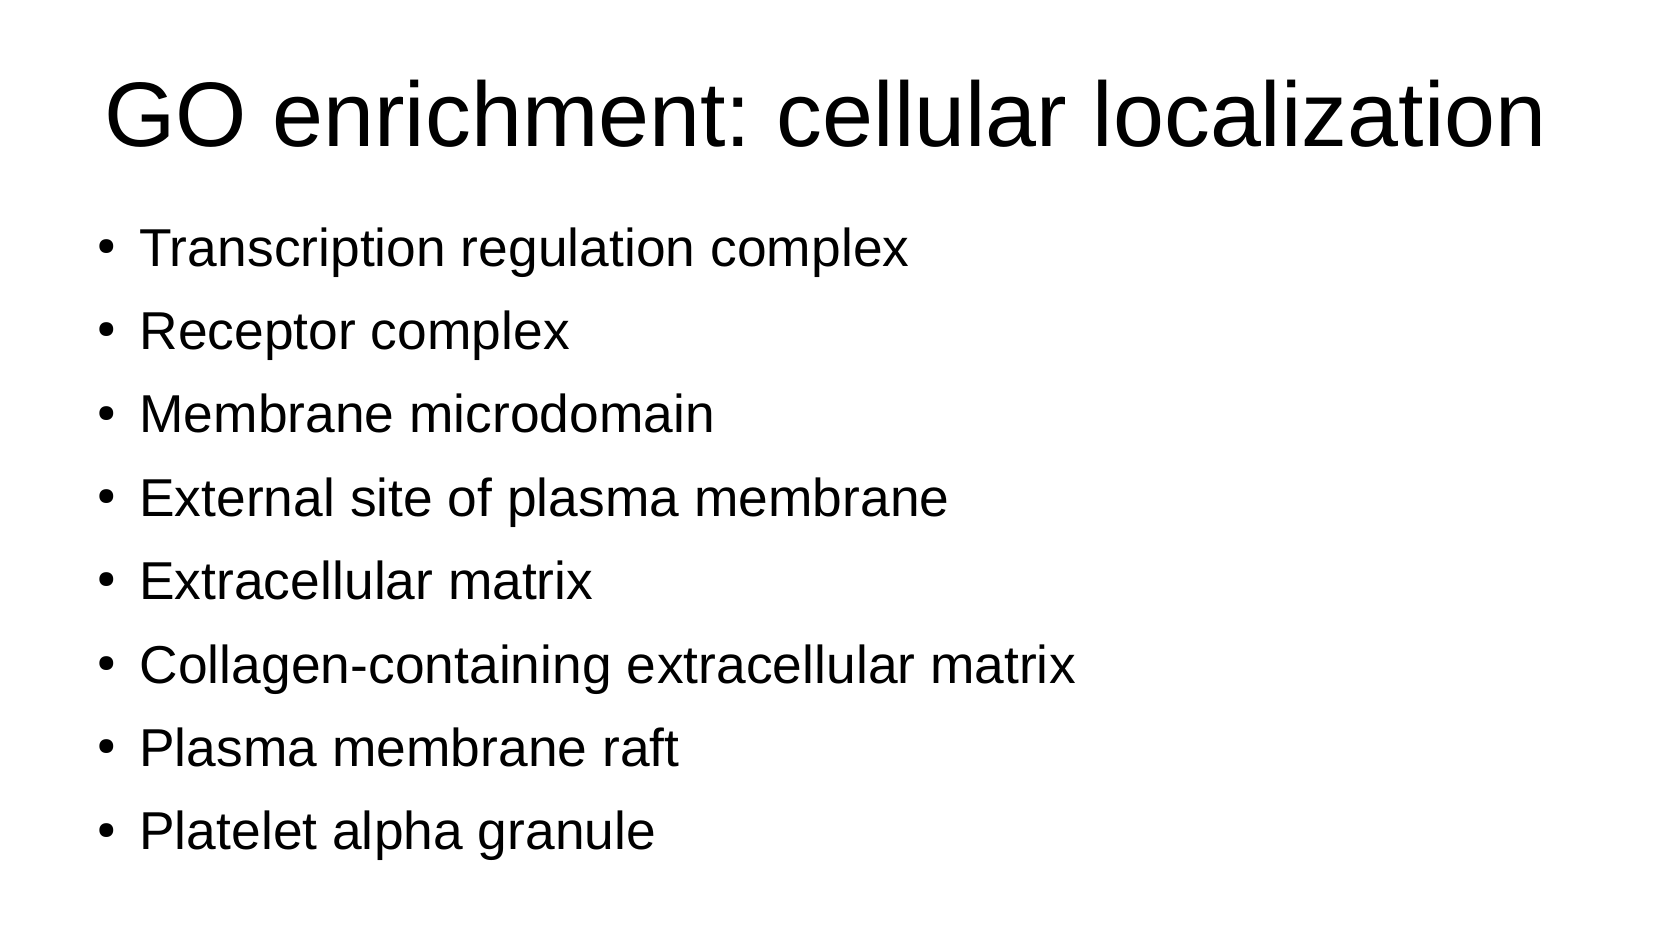

# GO enrichment: cellular localization
Transcription regulation complex
Receptor complex
Membrane microdomain
External site of plasma membrane
Extracellular matrix
Collagen-containing extracellular matrix
Plasma membrane raft
Platelet alpha granule